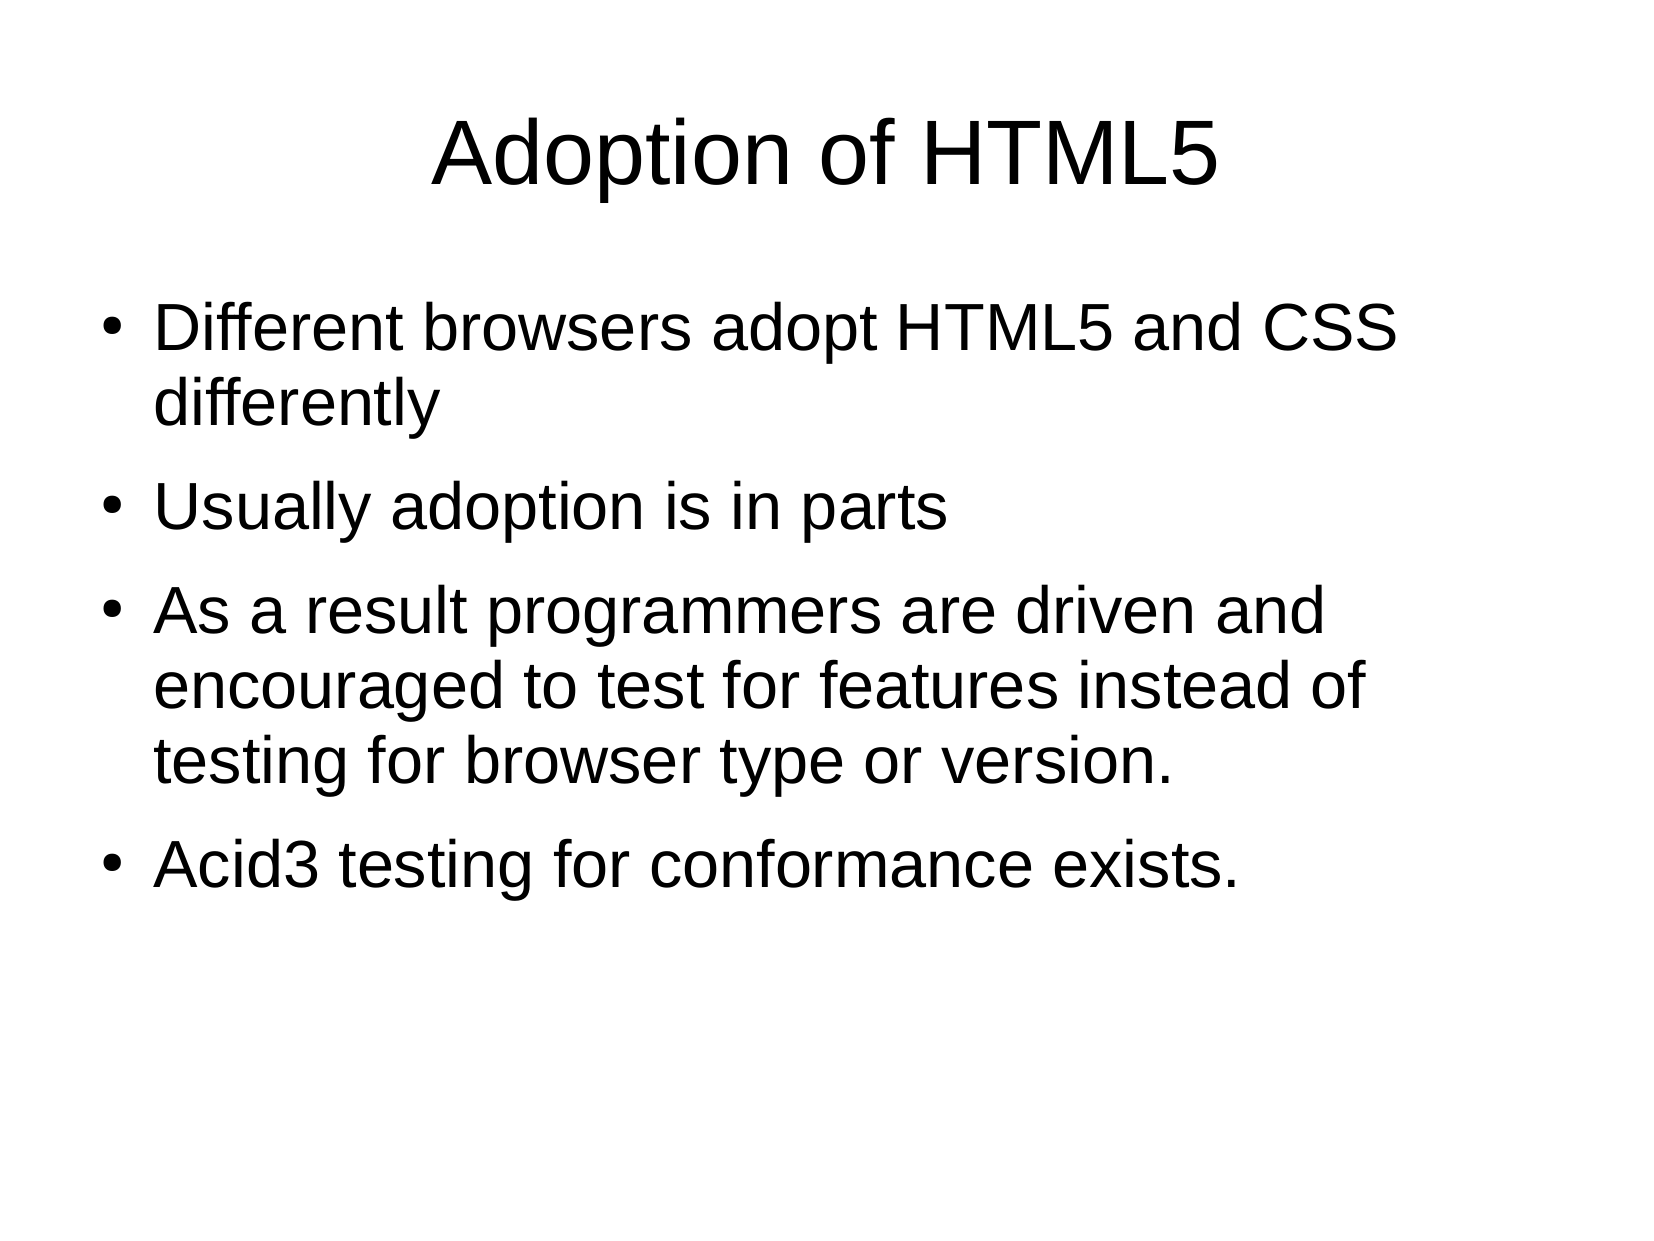

# Adoption of HTML5
Different browsers adopt HTML5 and CSS differently
Usually adoption is in parts
As a result programmers are driven and encouraged to test for features instead of testing for browser type or version.
Acid3 testing for conformance exists.